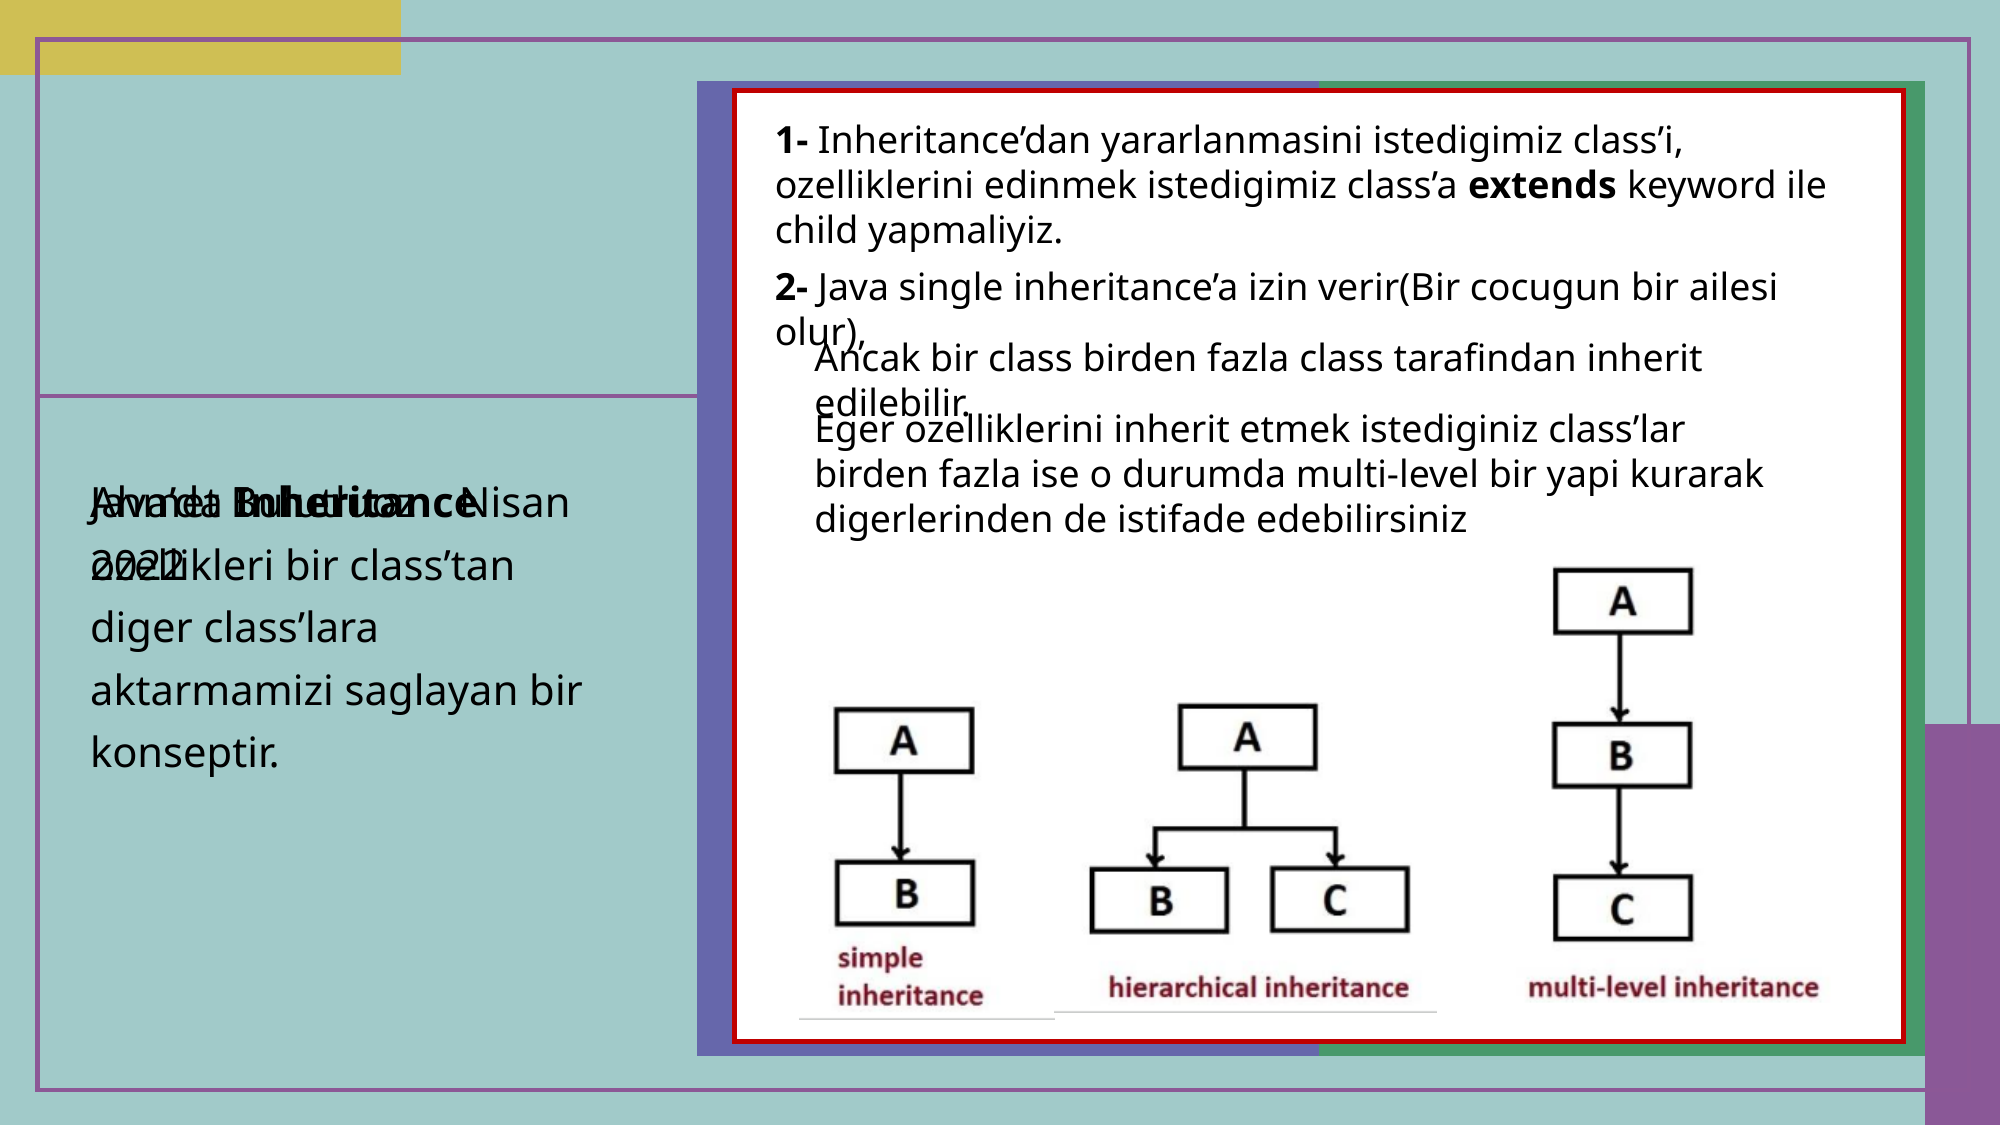

1- Inheritance’dan yararlanmasini istedigimiz class’i, ozelliklerini edinmek istedigimiz class’a extends keyword ile child yapmaliyiz.
# Inheritance Nedir ?
2- Java single inheritance’a izin verir(Bir cocugun bir ailesi olur),
Ancak bir class birden fazla class tarafindan inherit edilebilir.
Eger ozelliklerini inherit etmek istediginiz class’lar birden fazla ise o durumda multi-level bir yapi kurarak digerlerinden de istifade edebilirsiniz
Java’da Inheritance ozellikleri bir class’tan diger class’lara aktarmamizi saglayan bir konseptir.
Ahmet Bulutluoz Nisan 2022